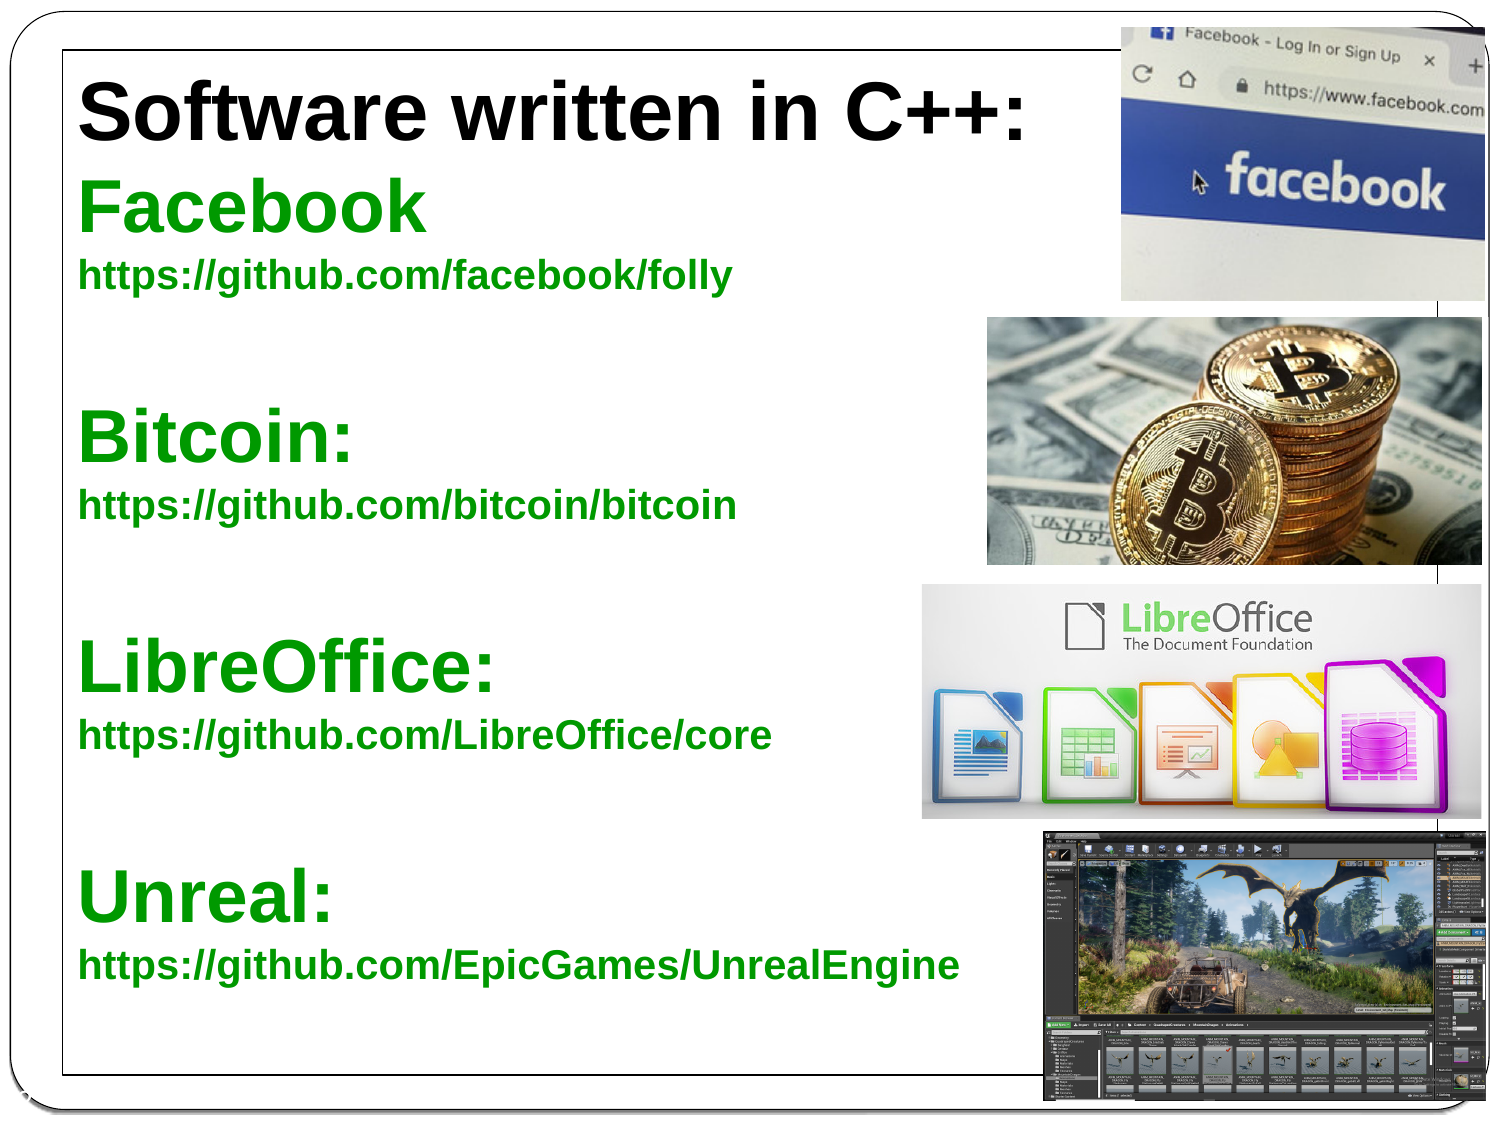

Software written in C++:
Facebook
https://github.com/facebook/folly
Bitcoin:
https://github.com/bitcoin/bitcoin
LibreOffice:
https://github.com/LibreOffice/core
Unreal:
https://github.com/EpicGames/UnrealEngine